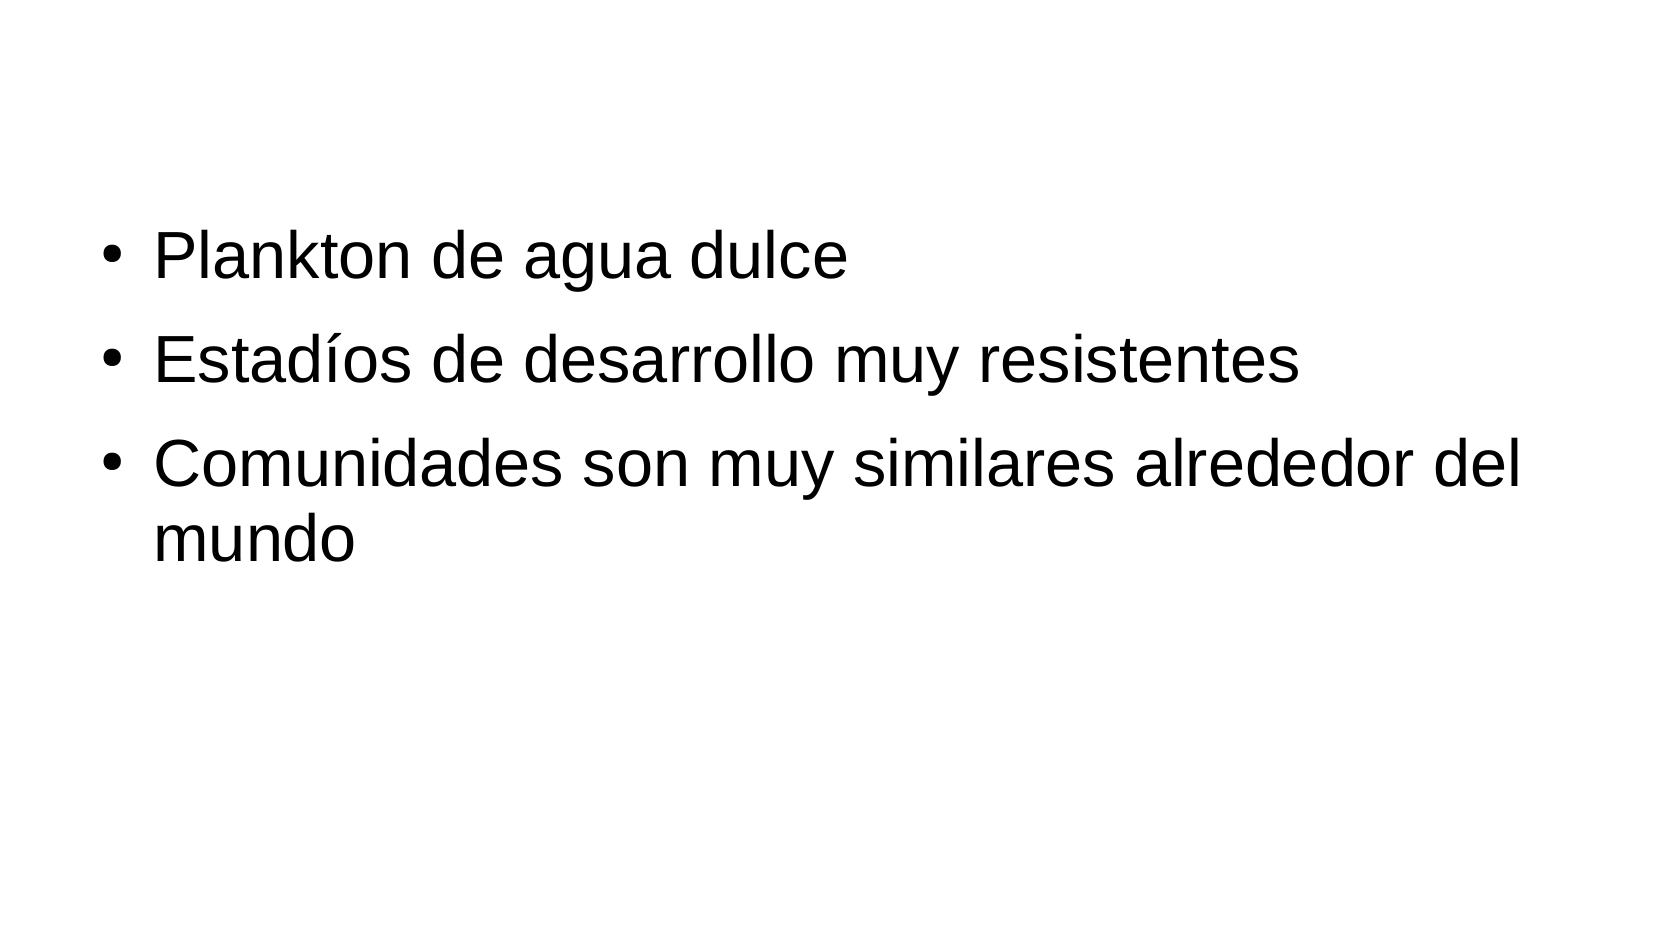

#
Plankton de agua dulce
Estadíos de desarrollo muy resistentes
Comunidades son muy similares alrededor del mundo